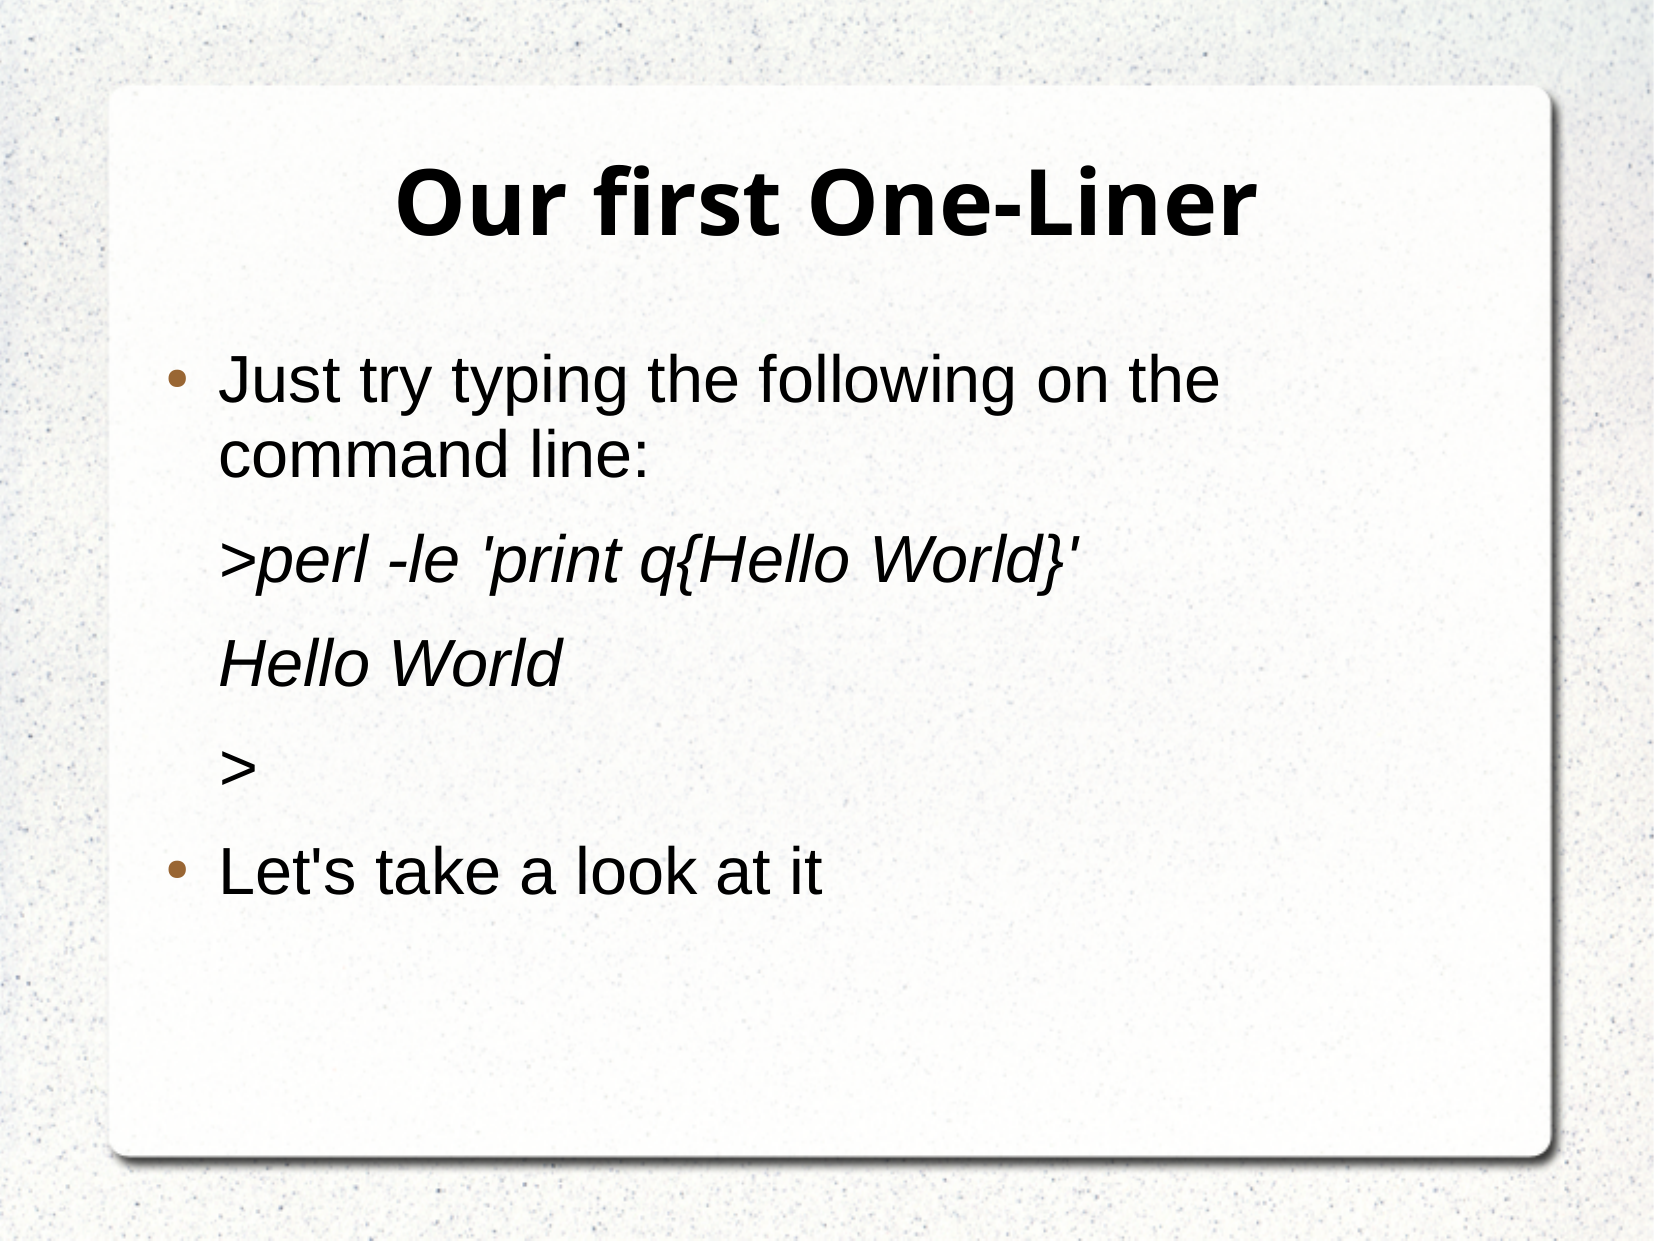

# Our first One-Liner
Just try typing the following on the command line:
>perl -le 'print q{Hello World}'
Hello World
>
Let's take a look at it